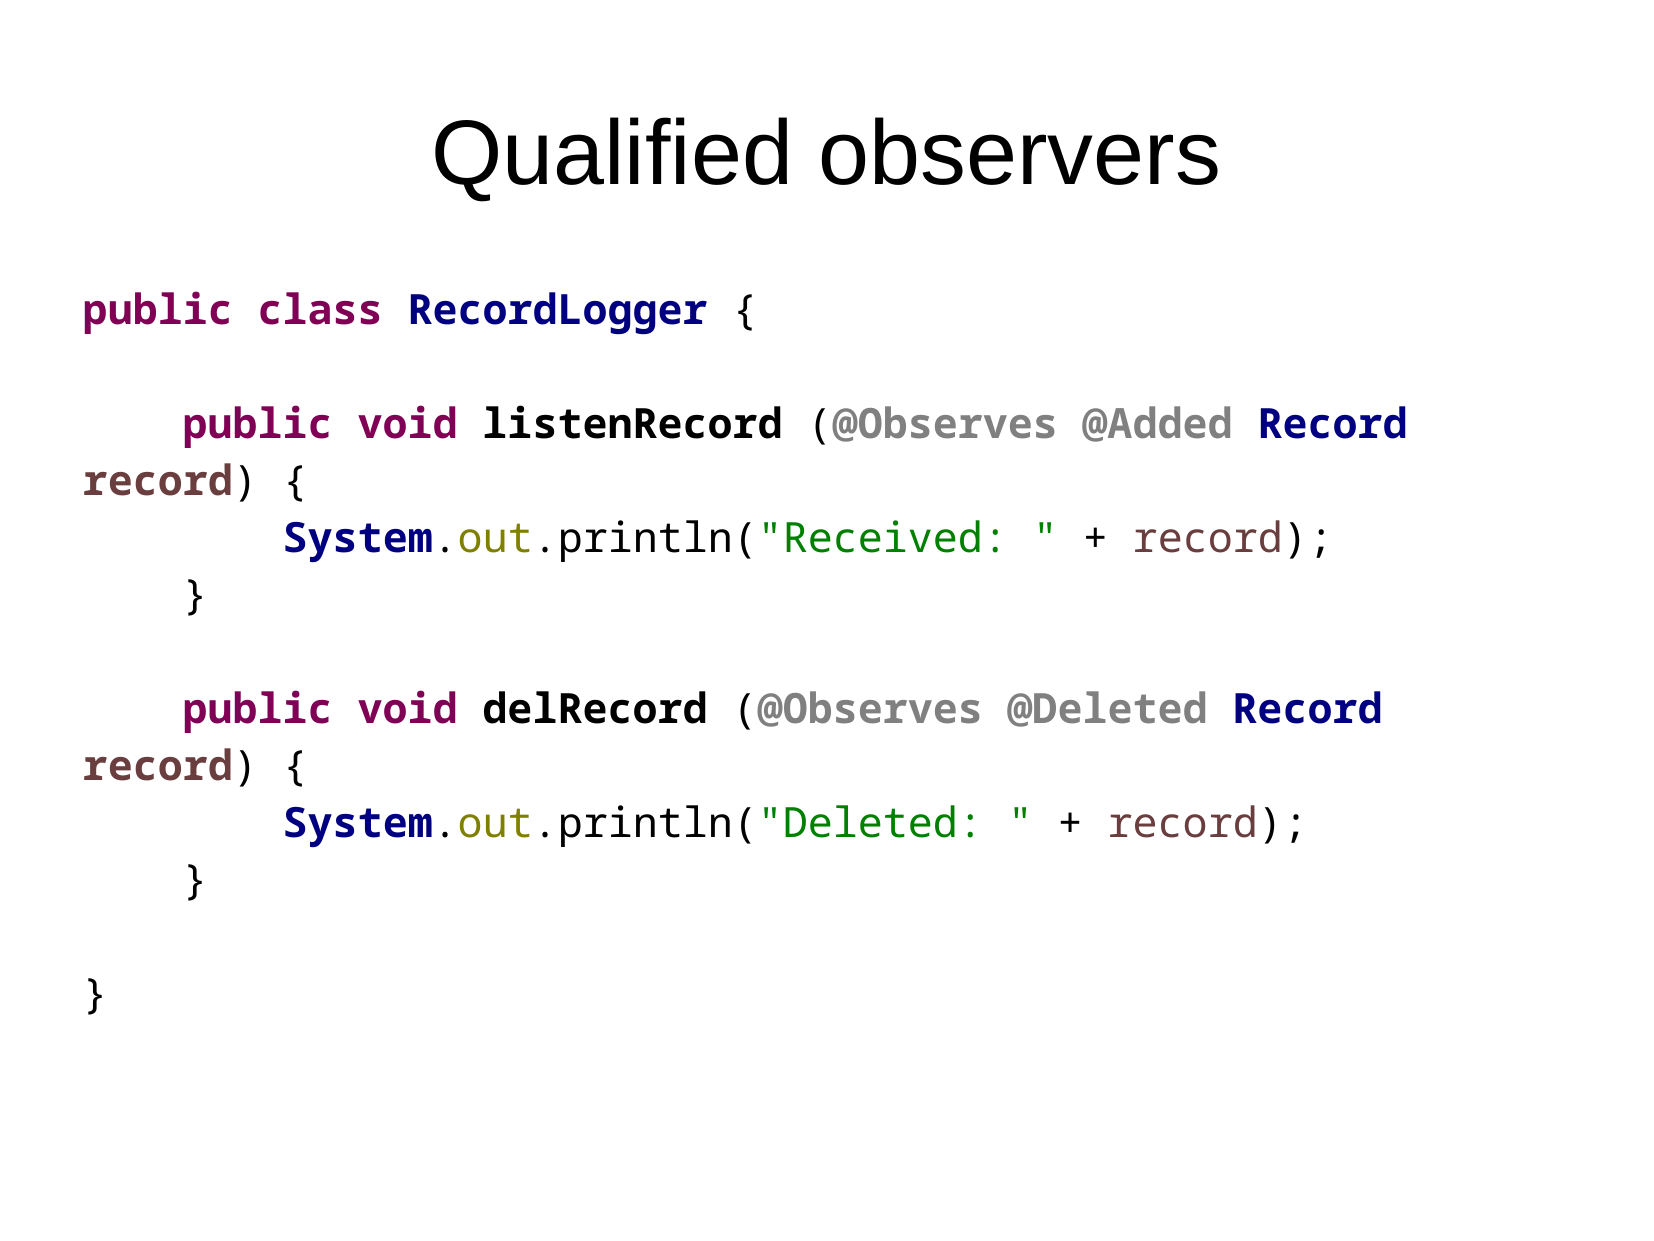

# Qualified observers
public class RecordLogger {
 public void listenRecord (@Observes @Added Record record) {
 System.out.println("Received: " + record);
 }
 public void delRecord (@Observes @Deleted Record record) {
 System.out.println("Deleted: " + record);
 }
}